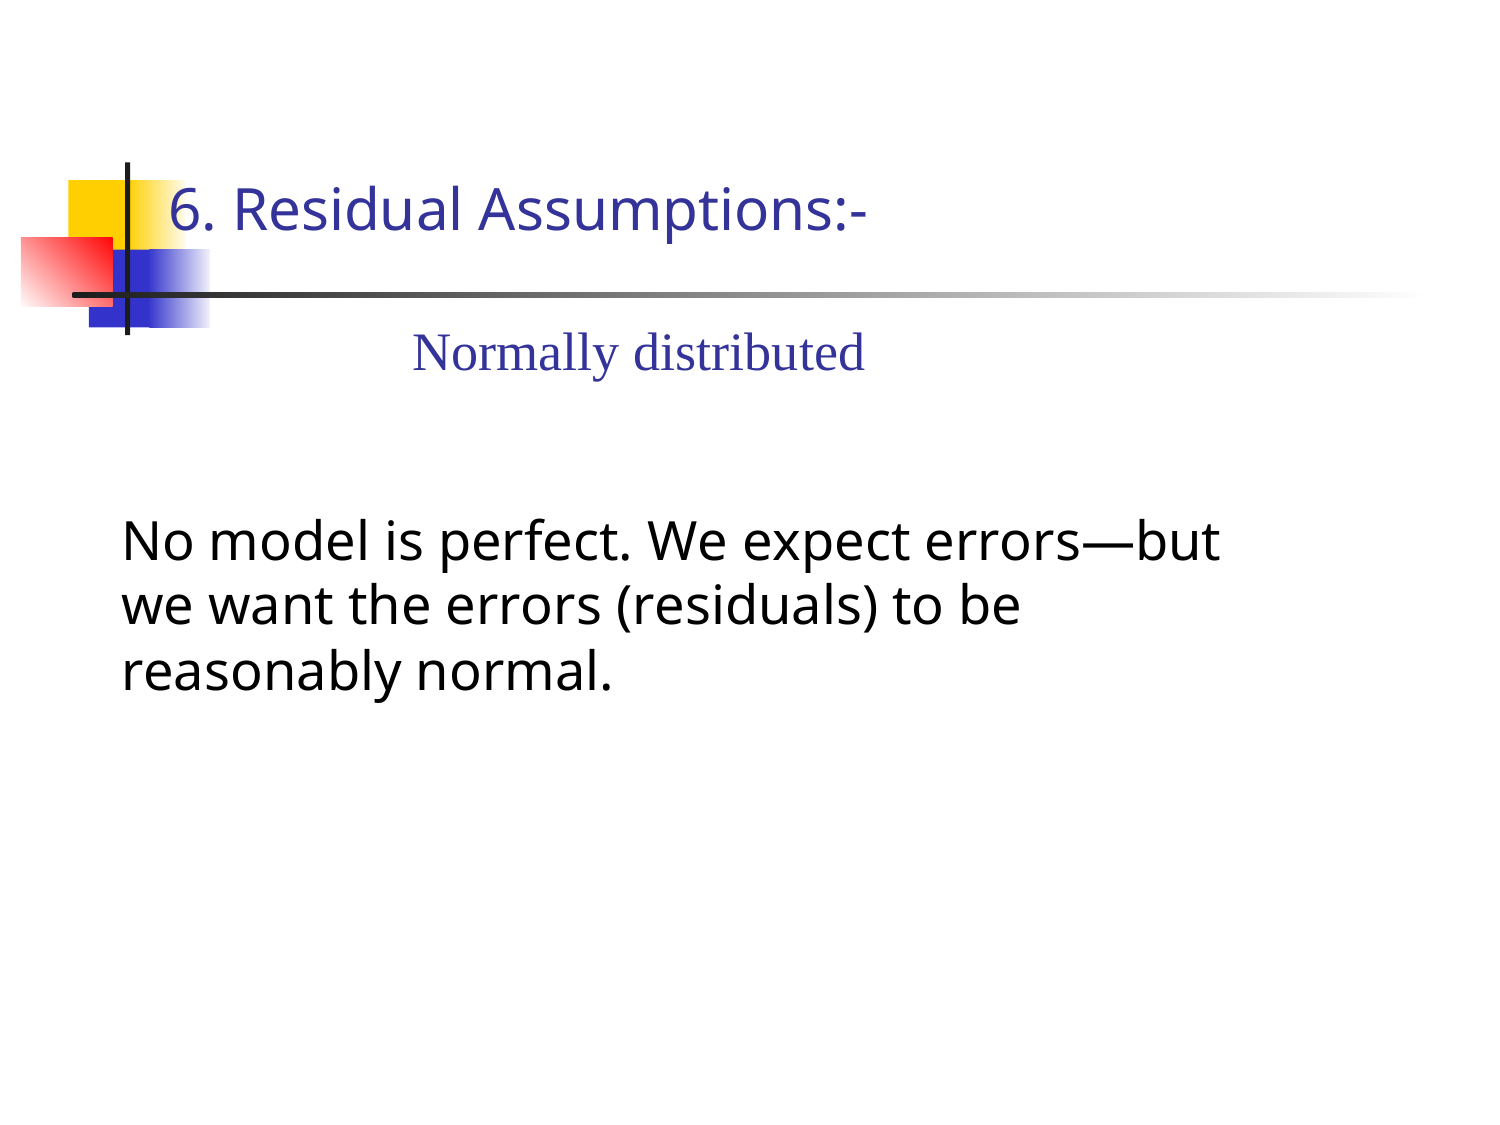

# 6. Residual Assumptions:- Normally distributed
No model is perfect. We expect errors—but we want the errors (residuals) to be reasonably normal.